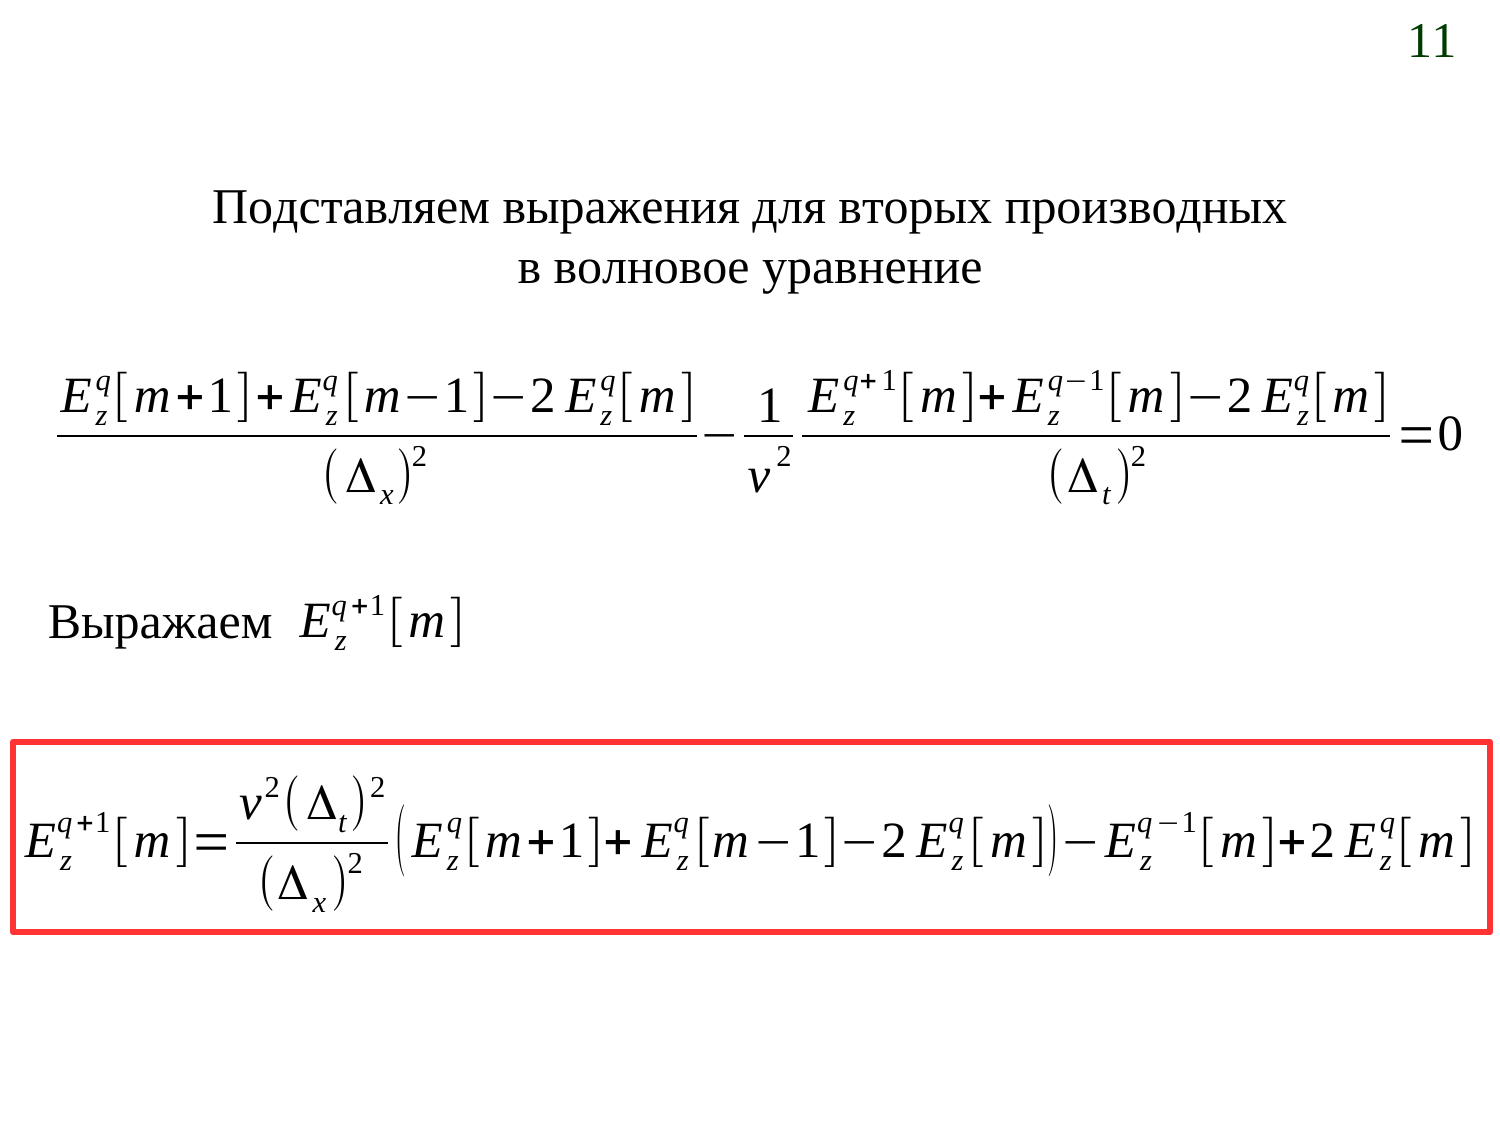

Подставляем выражения для вторых производных
в волновое уравнение
Выражаем